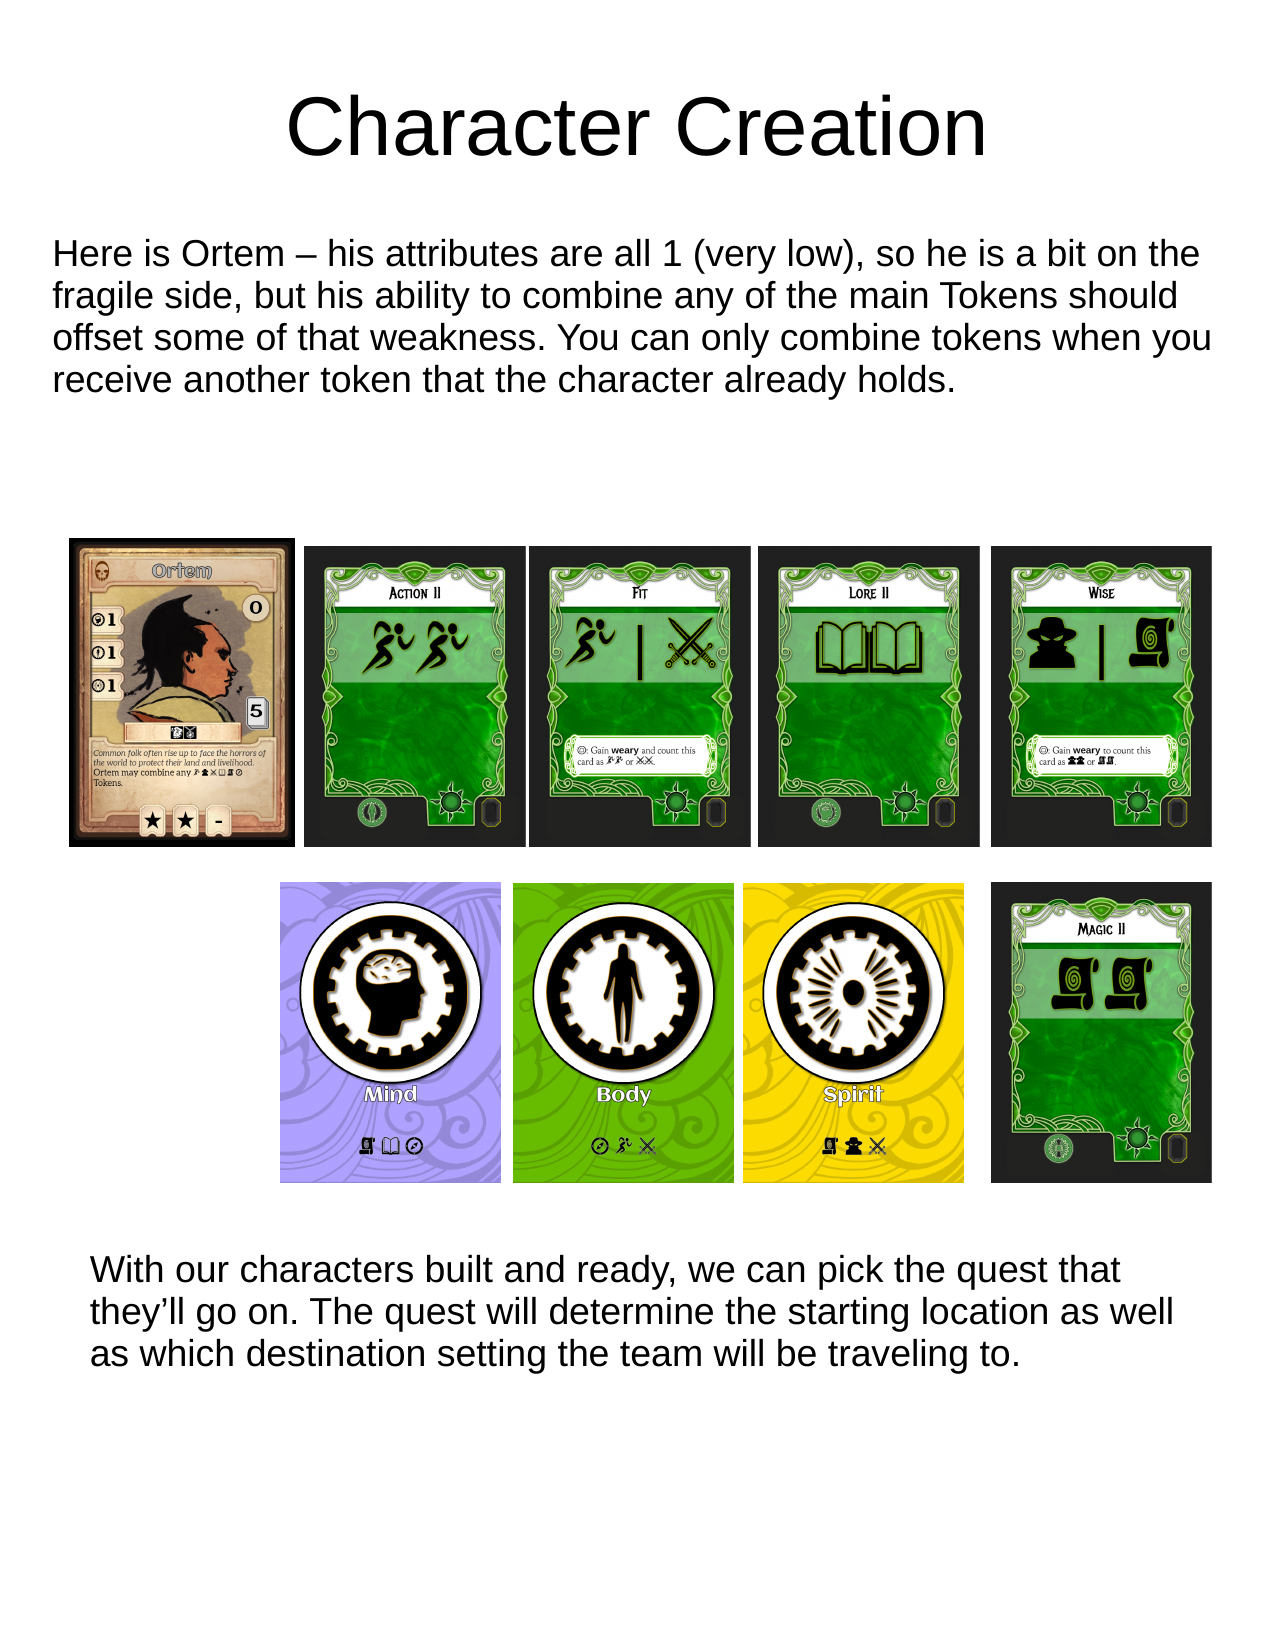

# Character Creation
Here is Ortem – his attributes are all 1 (very low), so he is a bit on the fragile side, but his ability to combine any of the main Tokens should offset some of that weakness. You can only combine tokens when you receive another token that the character already holds.
With our characters built and ready, we can pick the quest that they’ll go on. The quest will determine the starting location as well as which destination setting the team will be traveling to.